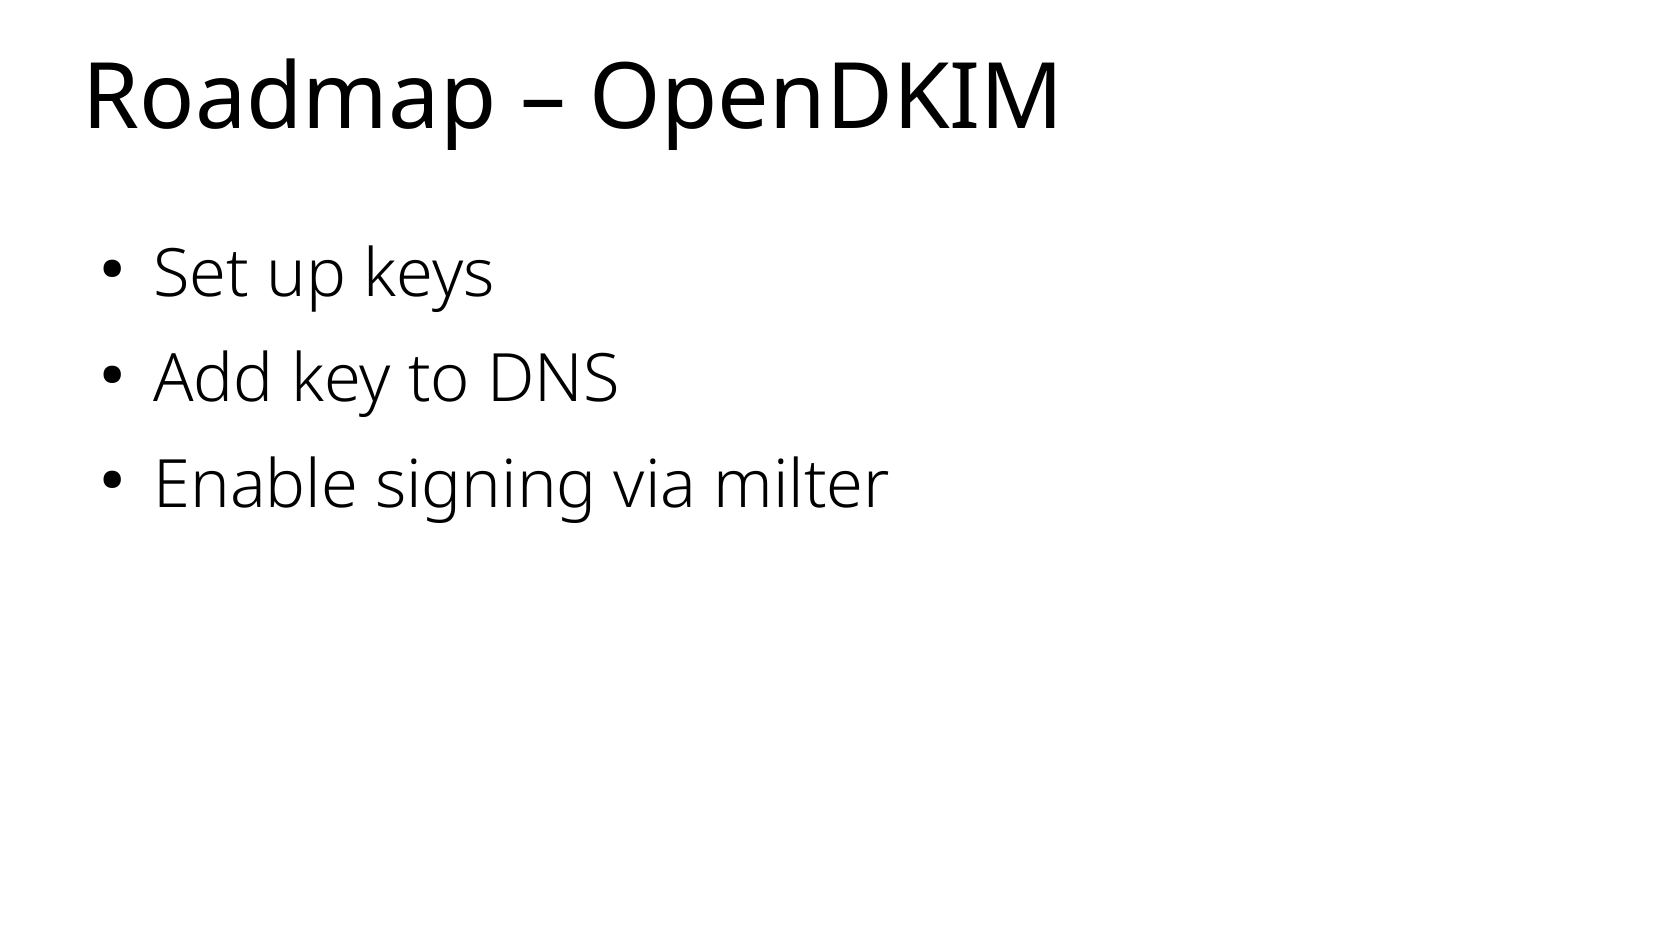

# Roadmap – OpenDKIM
Set up keys
Add key to DNS
Enable signing via milter